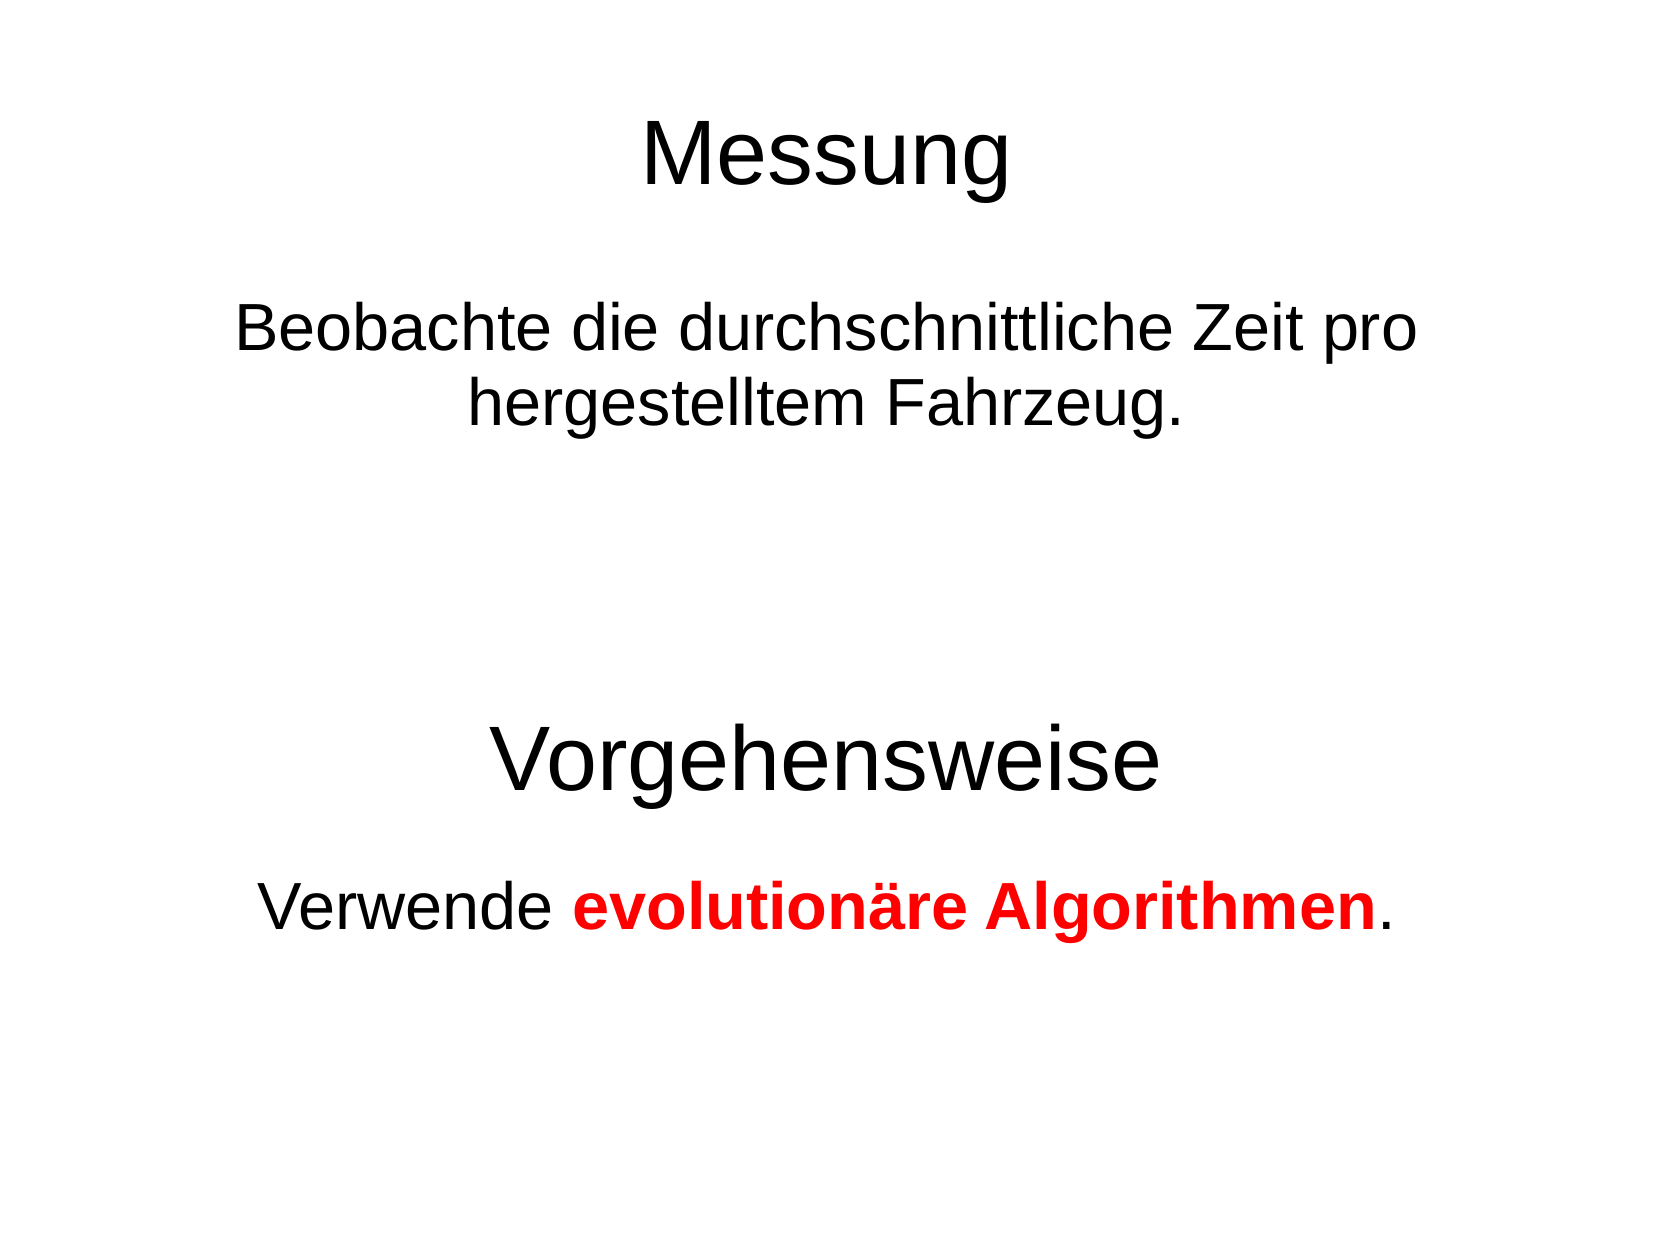

# Messung
Beobachte die durchschnittliche Zeit pro hergestelltem Fahrzeug.
Vorgehensweise
Verwende evolutionäre Algorithmen.